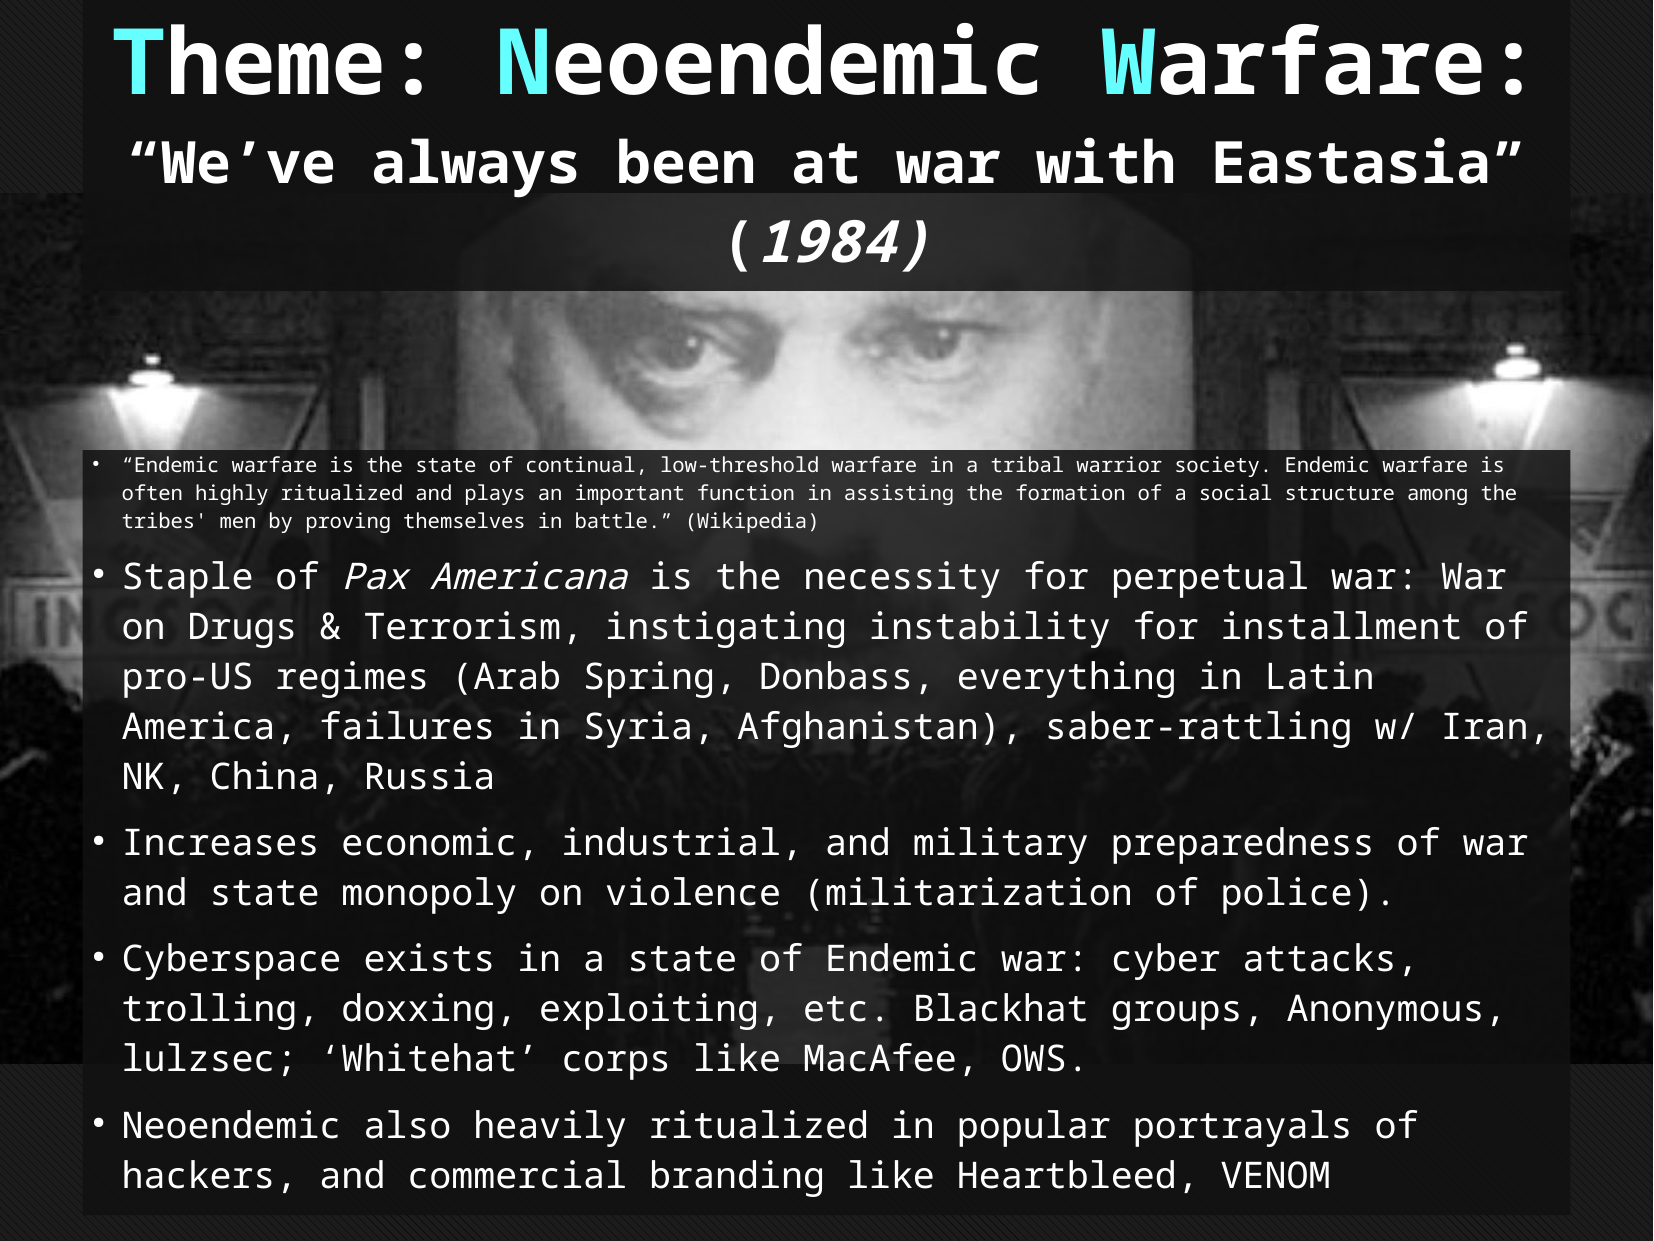

# Theme: Neoendemic Warfare: “We’ve always been at war with Eastasia” (1984)
“Endemic warfare is the state of continual, low-threshold warfare in a tribal warrior society. Endemic warfare is often highly ritualized and plays an important function in assisting the formation of a social structure among the tribes' men by proving themselves in battle.” (Wikipedia)
Staple of Pax Americana is the necessity for perpetual war: War on Drugs & Terrorism, instigating instability for installment of pro-US regimes (Arab Spring, Donbass, everything in Latin America, failures in Syria, Afghanistan), saber-rattling w/ Iran, NK, China, Russia
Increases economic, industrial, and military preparedness of war and state monopoly on violence (militarization of police).
Cyberspace exists in a state of Endemic war: cyber attacks, trolling, doxxing, exploiting, etc. Blackhat groups, Anonymous, lulzsec; ‘Whitehat’ corps like MacAfee, OWS.
Neoendemic also heavily ritualized in popular portrayals of hackers, and commercial branding like Heartbleed, VENOM